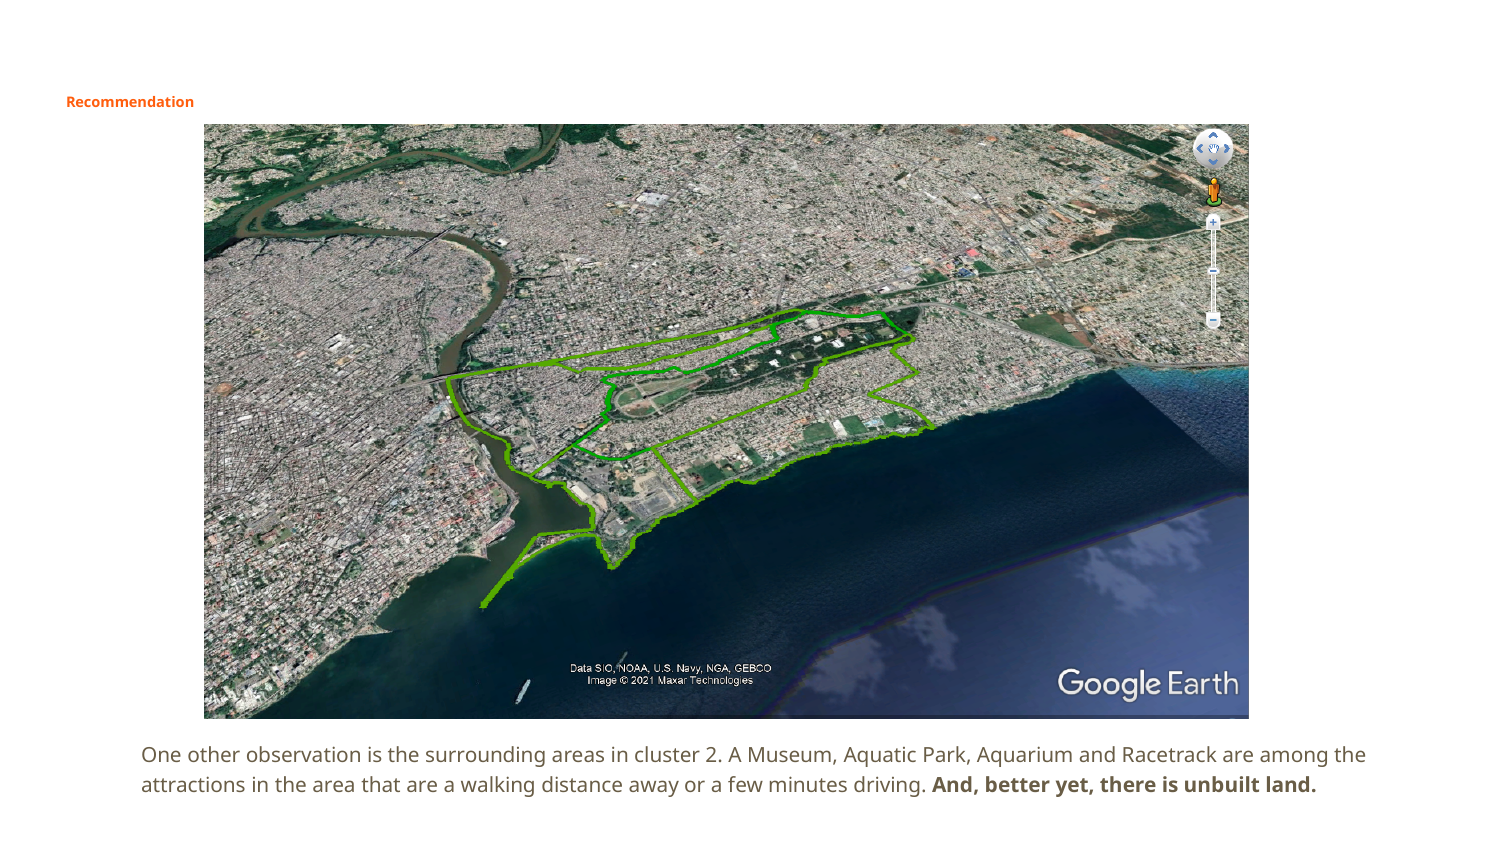

# Recommendation
One other observation is the surrounding areas in cluster 2. A Museum, Aquatic Park, Aquarium and Racetrack are among the attractions in the area that are a walking distance away or a few minutes driving. And, better yet, there is unbuilt land.